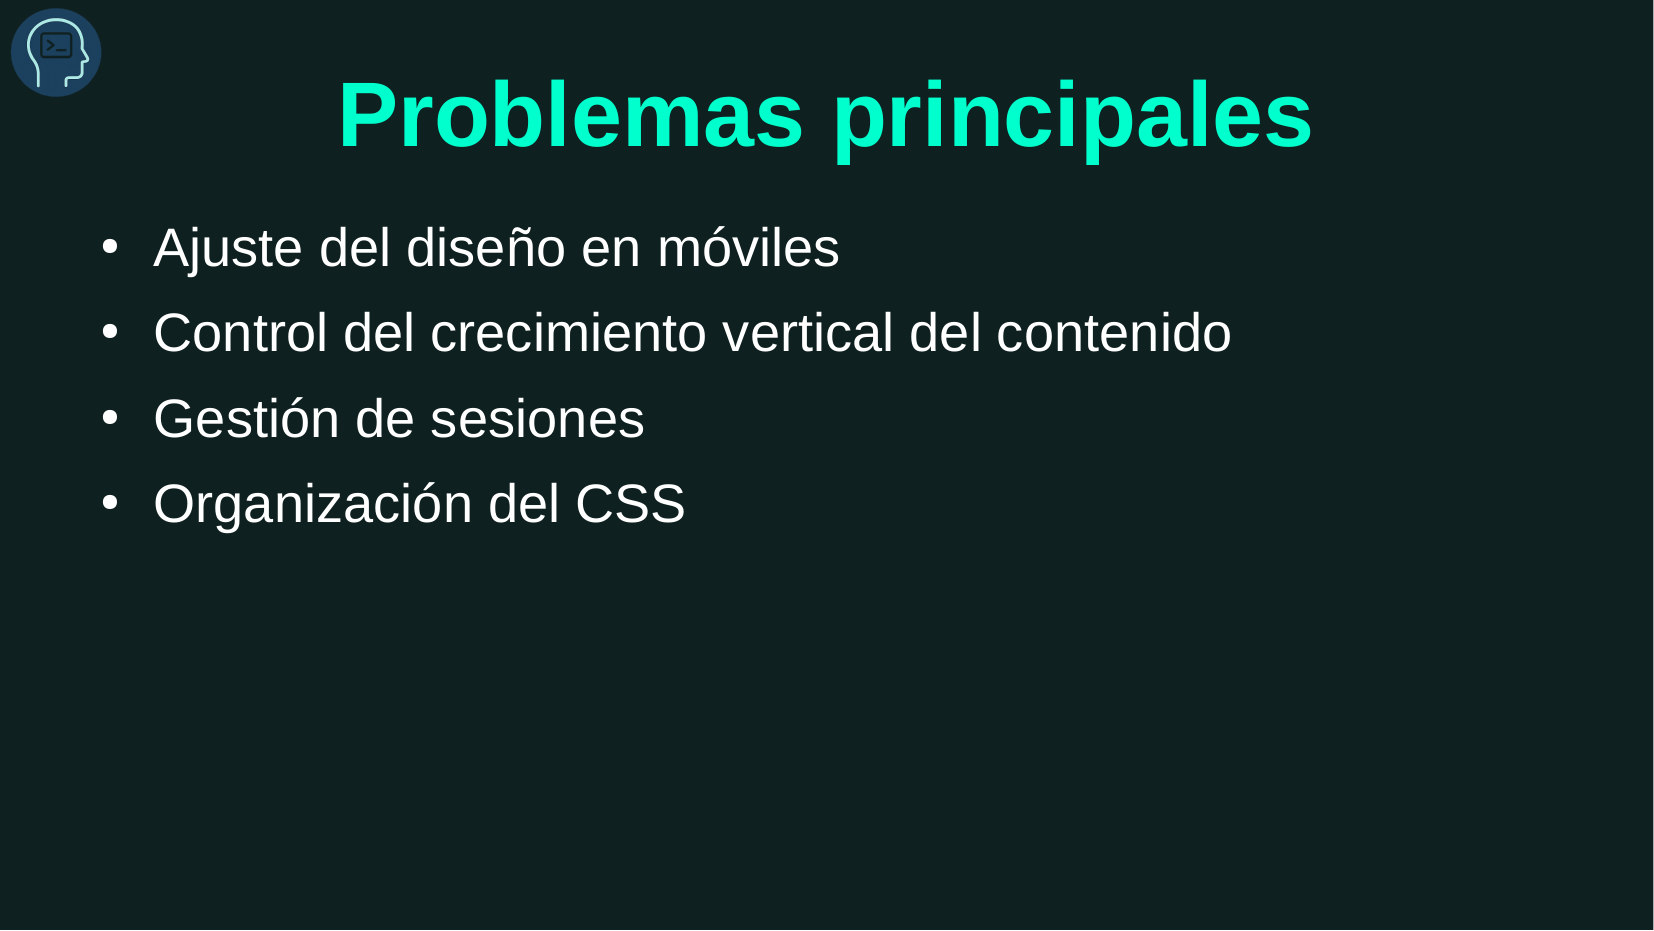

# Problemas principales
Ajuste del diseño en móviles
Control del crecimiento vertical del contenido
Gestión de sesiones
Organización del CSS